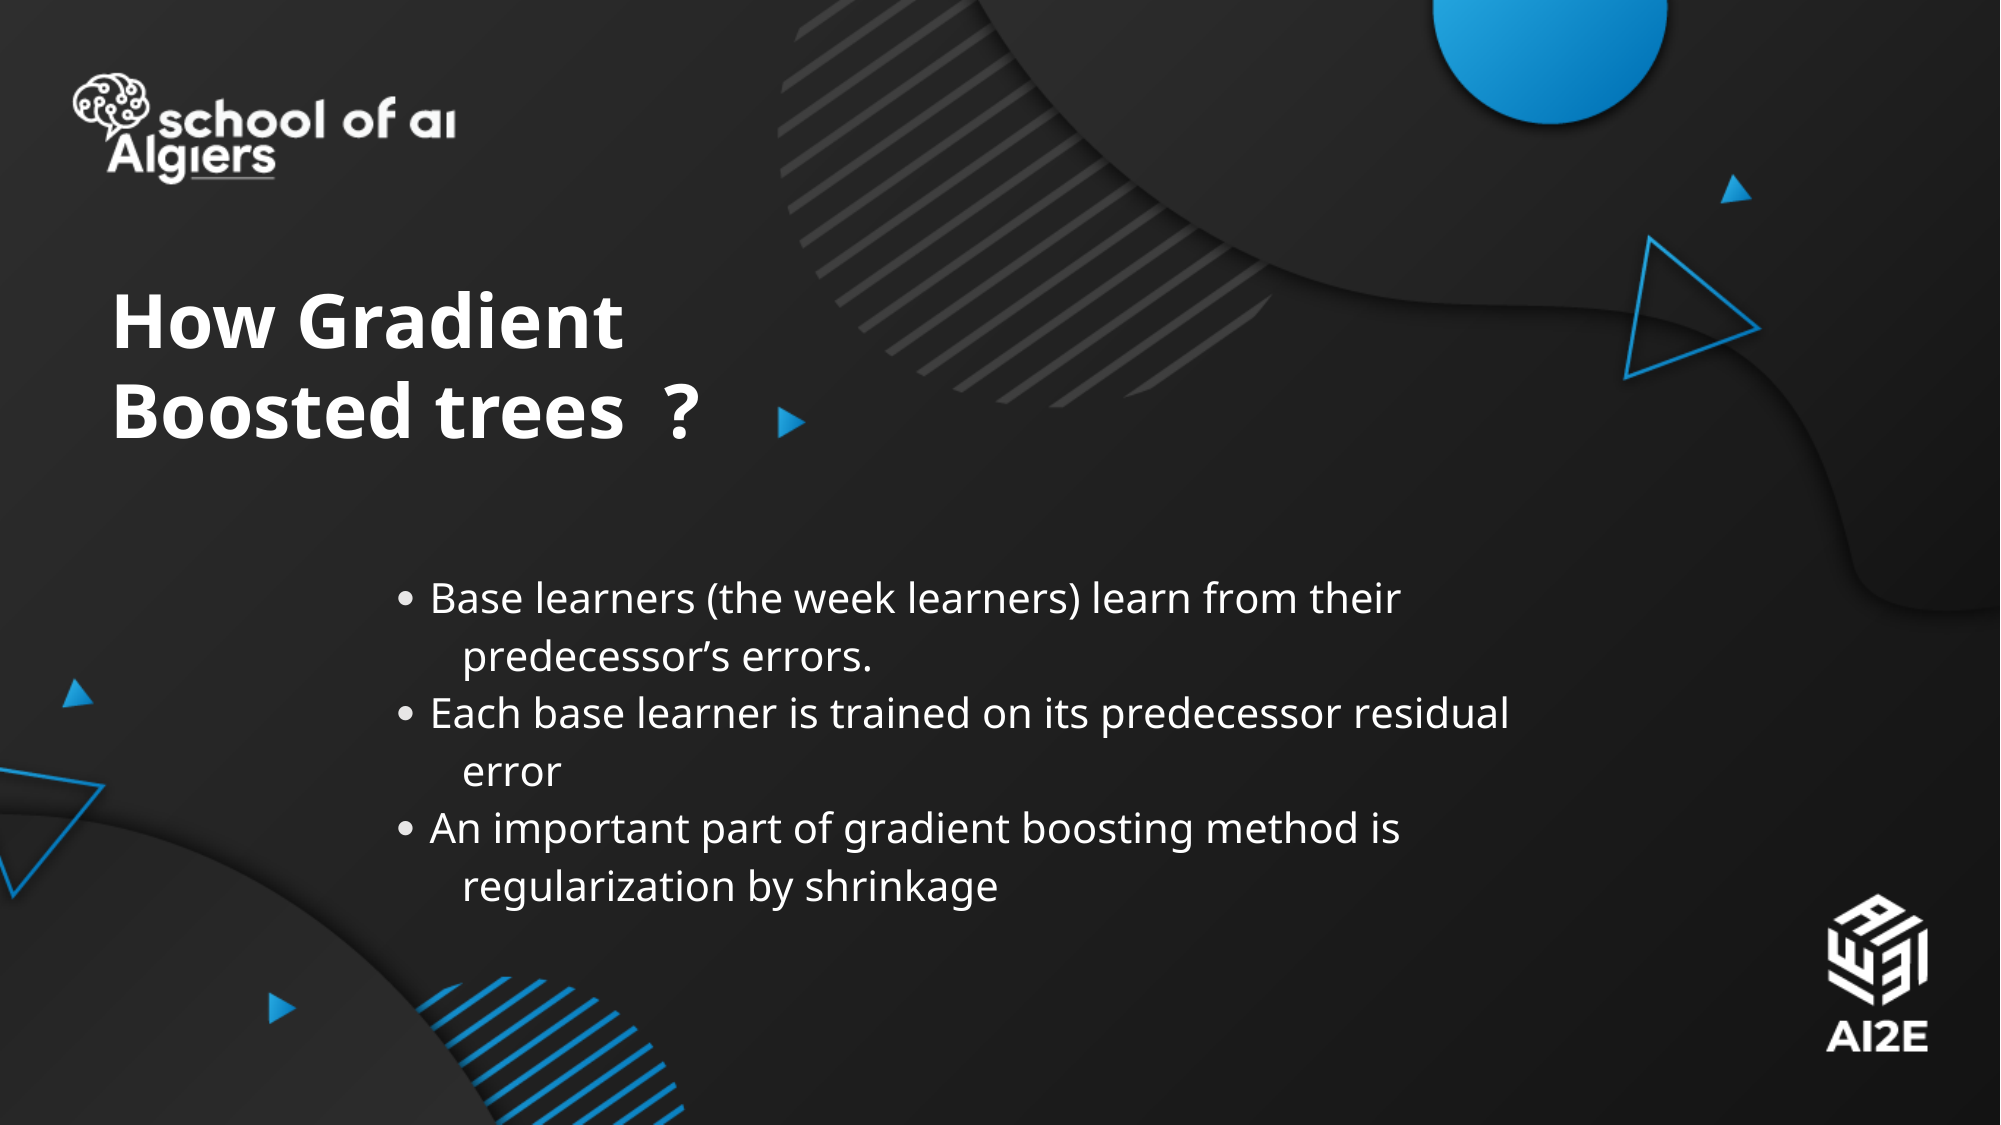

How Gradient Boosted trees ?
# Base learners (the week learners) learn from their predecessor’s errors.
Each base learner is trained on its predecessor residual error
An important part of gradient boosting method is regularization by shrinkage